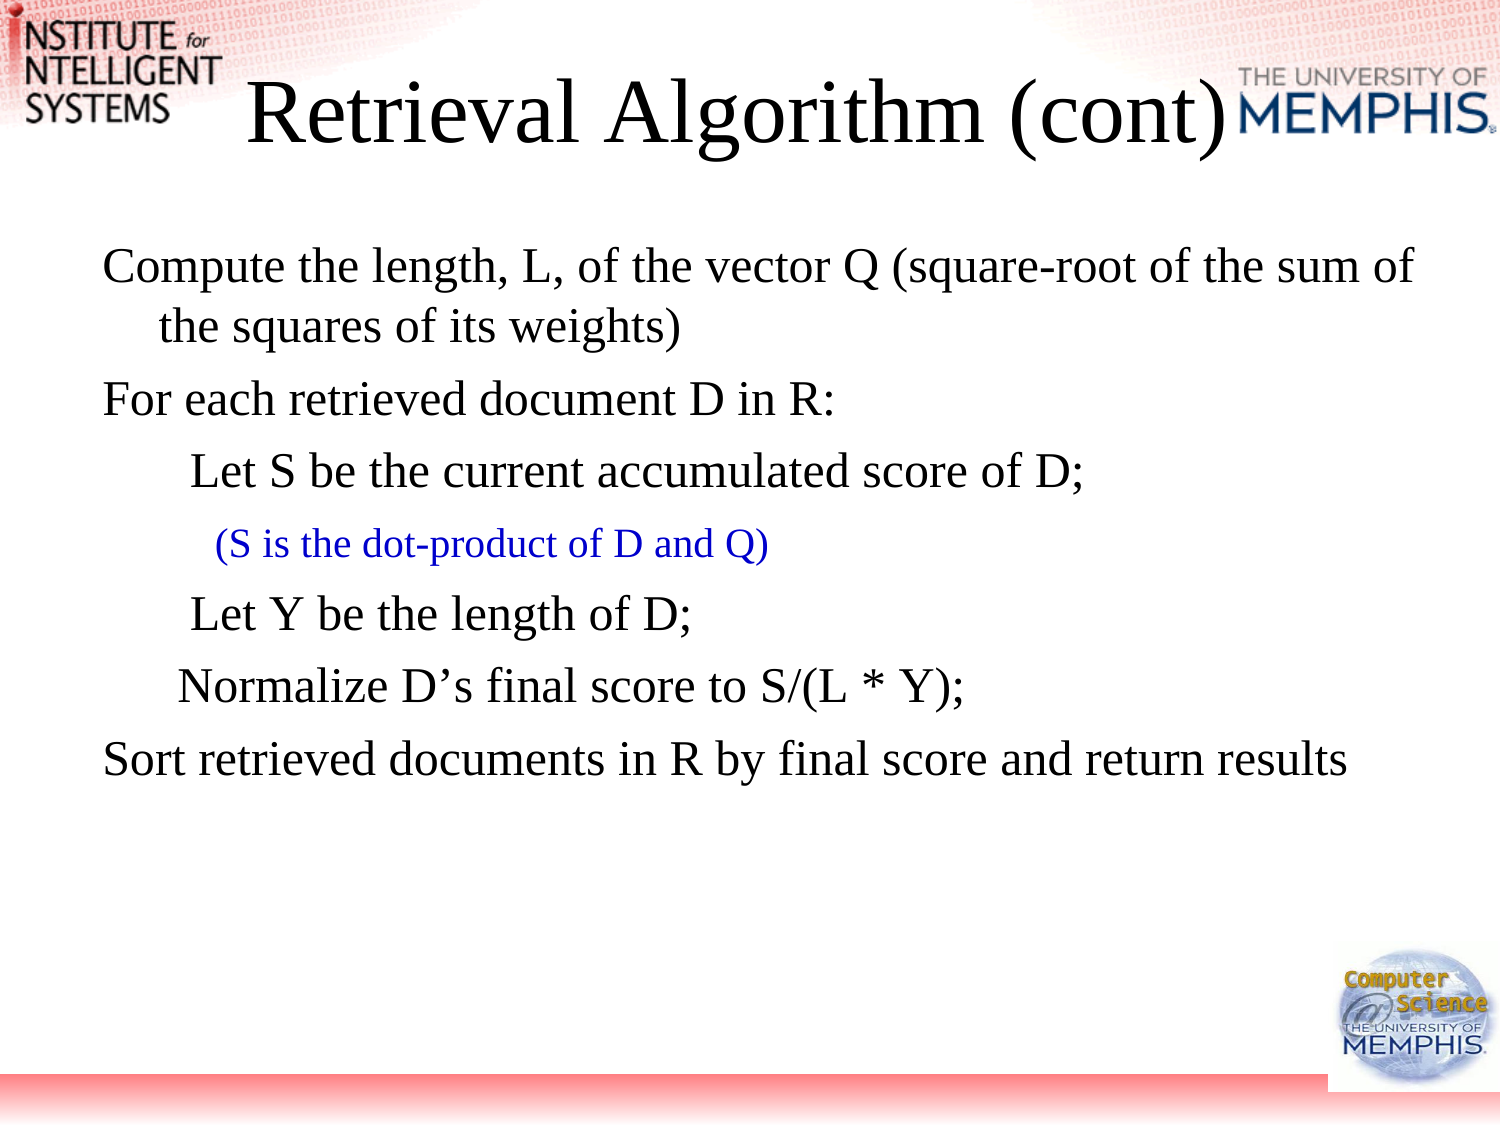

# Retrieval Algorithm (cont)
Compute the length, L, of the vector Q (square-root of the sum of the squares of its weights)
For each retrieved document D in R:
 Let S be the current accumulated score of D;
 (S is the dot-product of D and Q)
 Let Y be the length of D;
 Normalize D’s final score to S/(L * Y);
Sort retrieved documents in R by final score and return results